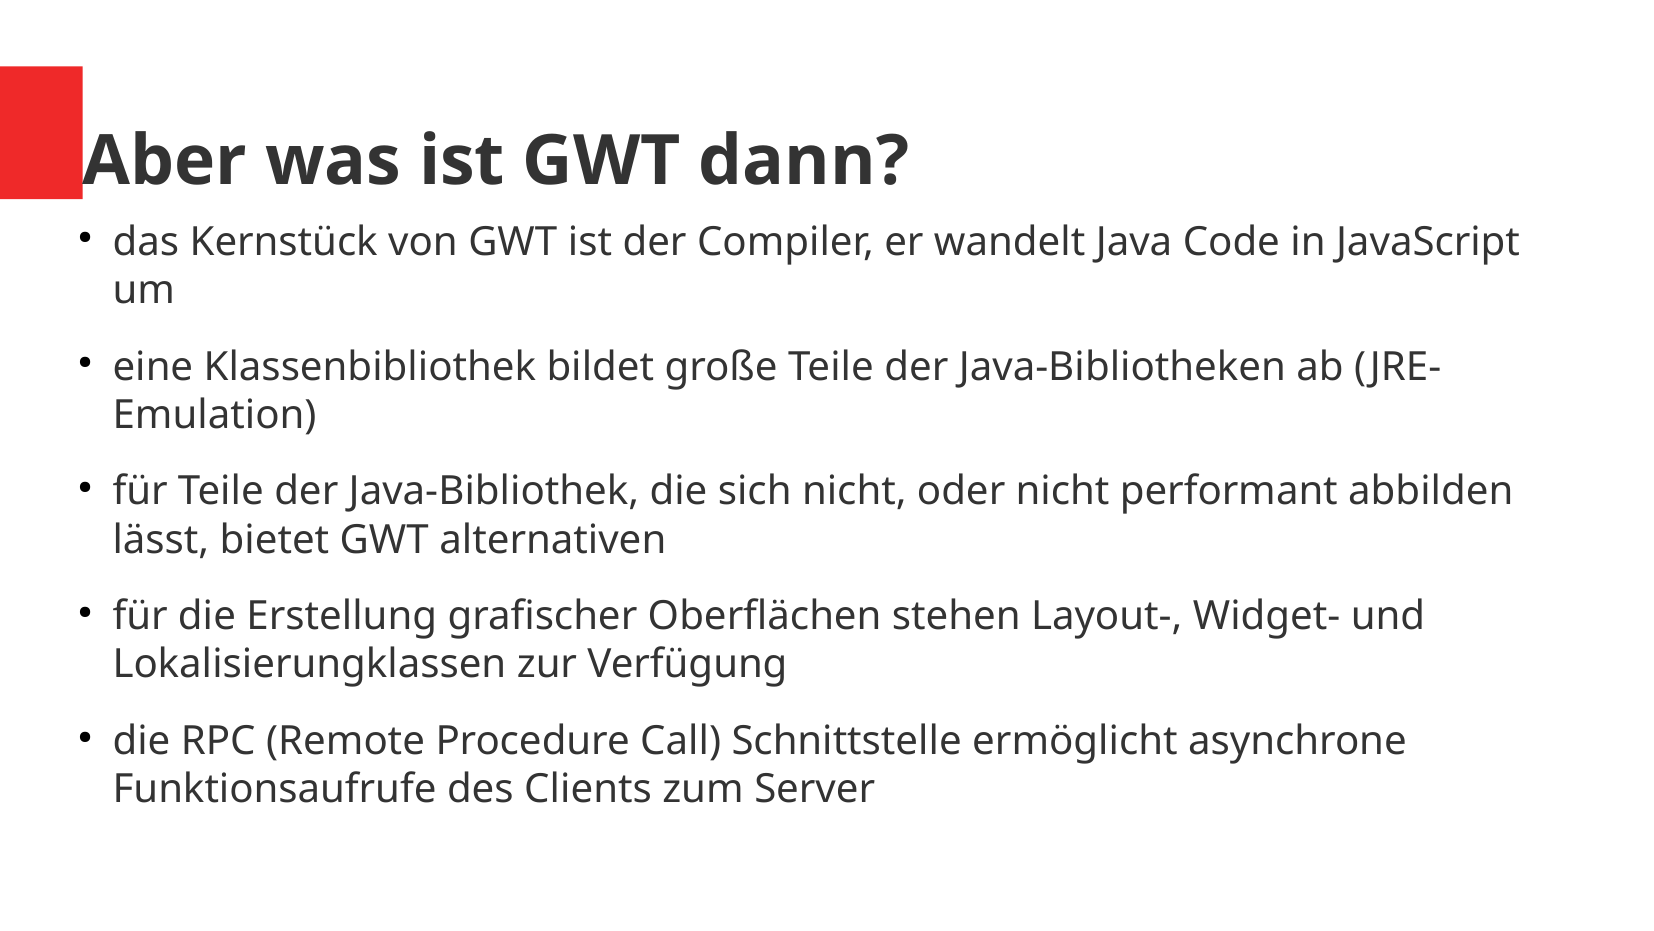

# Aber was ist GWT dann?
das Kernstück von GWT ist der Compiler, er wandelt Java Code in JavaScript um
eine Klassenbibliothek bildet große Teile der Java-Bibliotheken ab (JRE-Emulation)
für Teile der Java-Bibliothek, die sich nicht, oder nicht performant abbilden lässt, bietet GWT alternativen
für die Erstellung grafischer Oberflächen stehen Layout-, Widget- und Lokalisierungklassen zur Verfügung
die RPC (Remote Procedure Call) Schnittstelle ermöglicht asynchrone Funktionsaufrufe des Clients zum Server